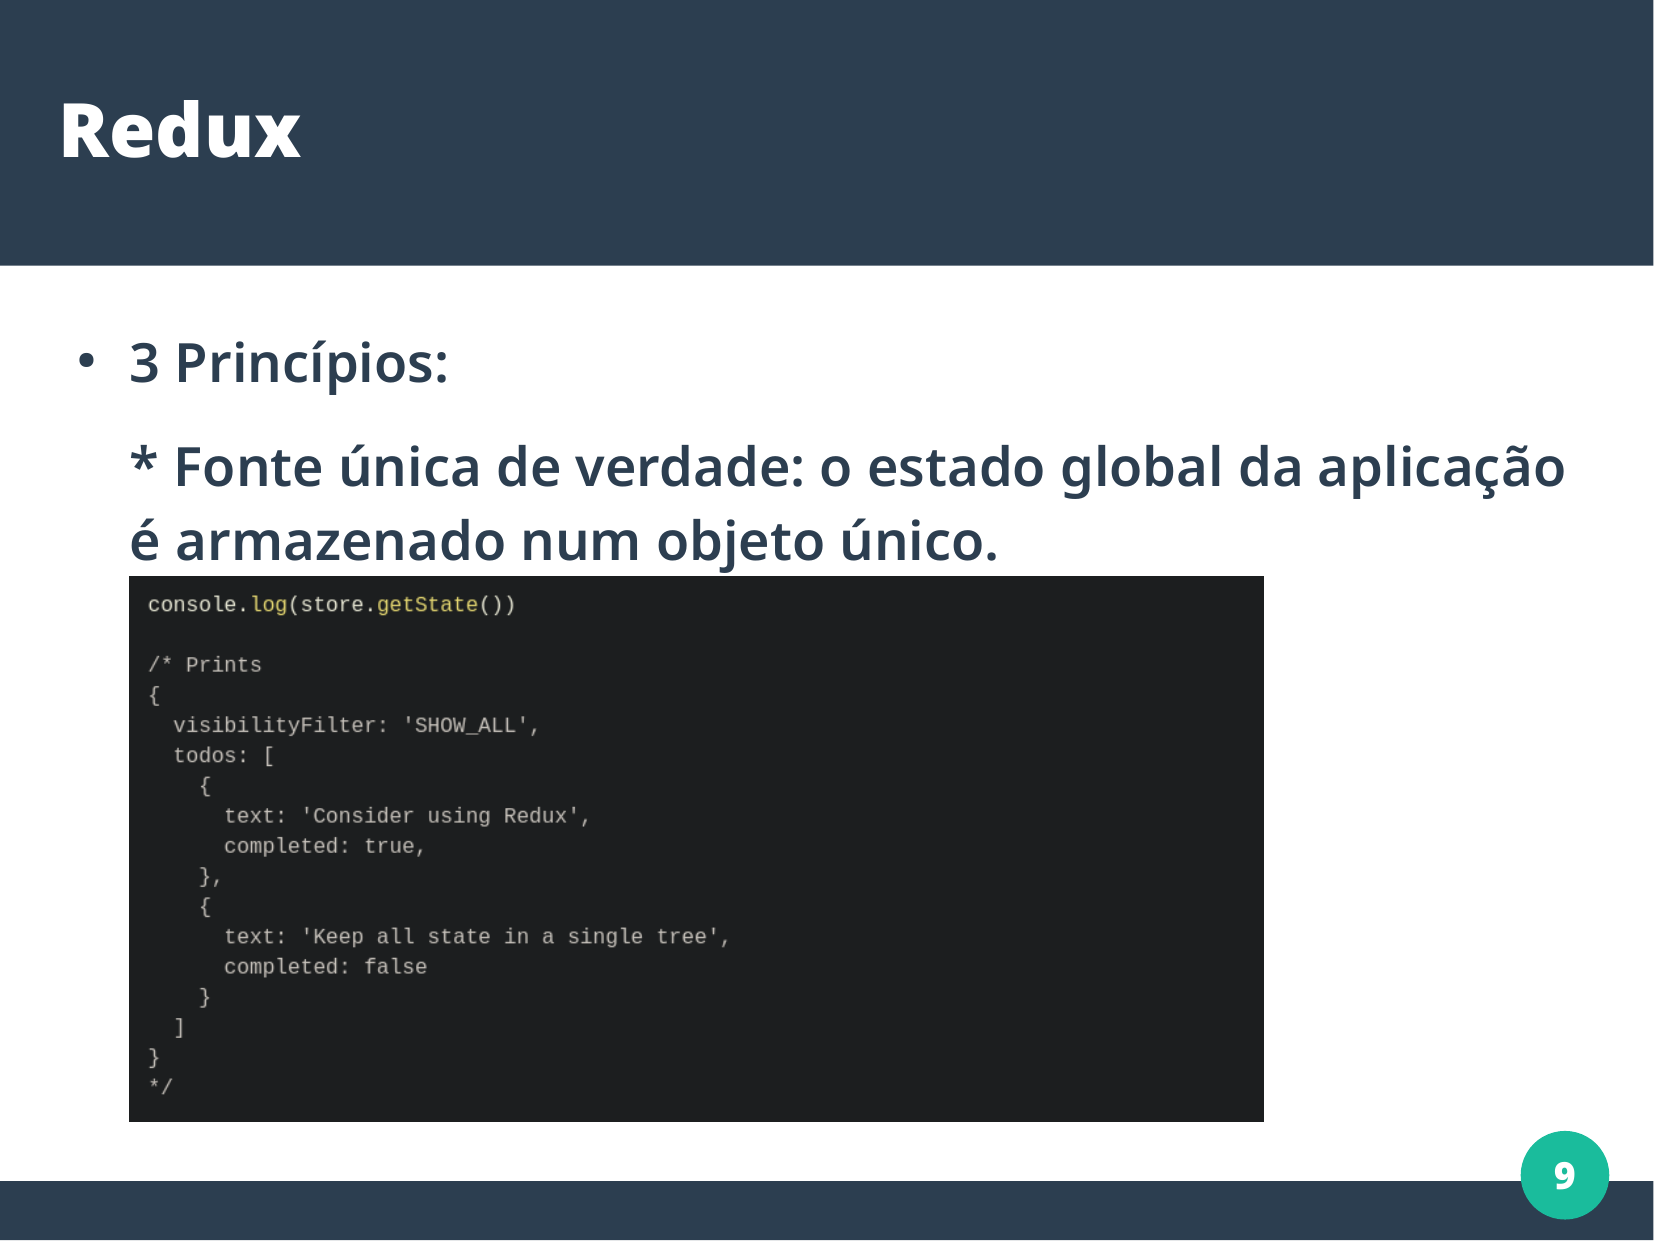

# Redux
3 Princípios:
* Fonte única de verdade: o estado global da aplicação é armazenado num objeto único.
9